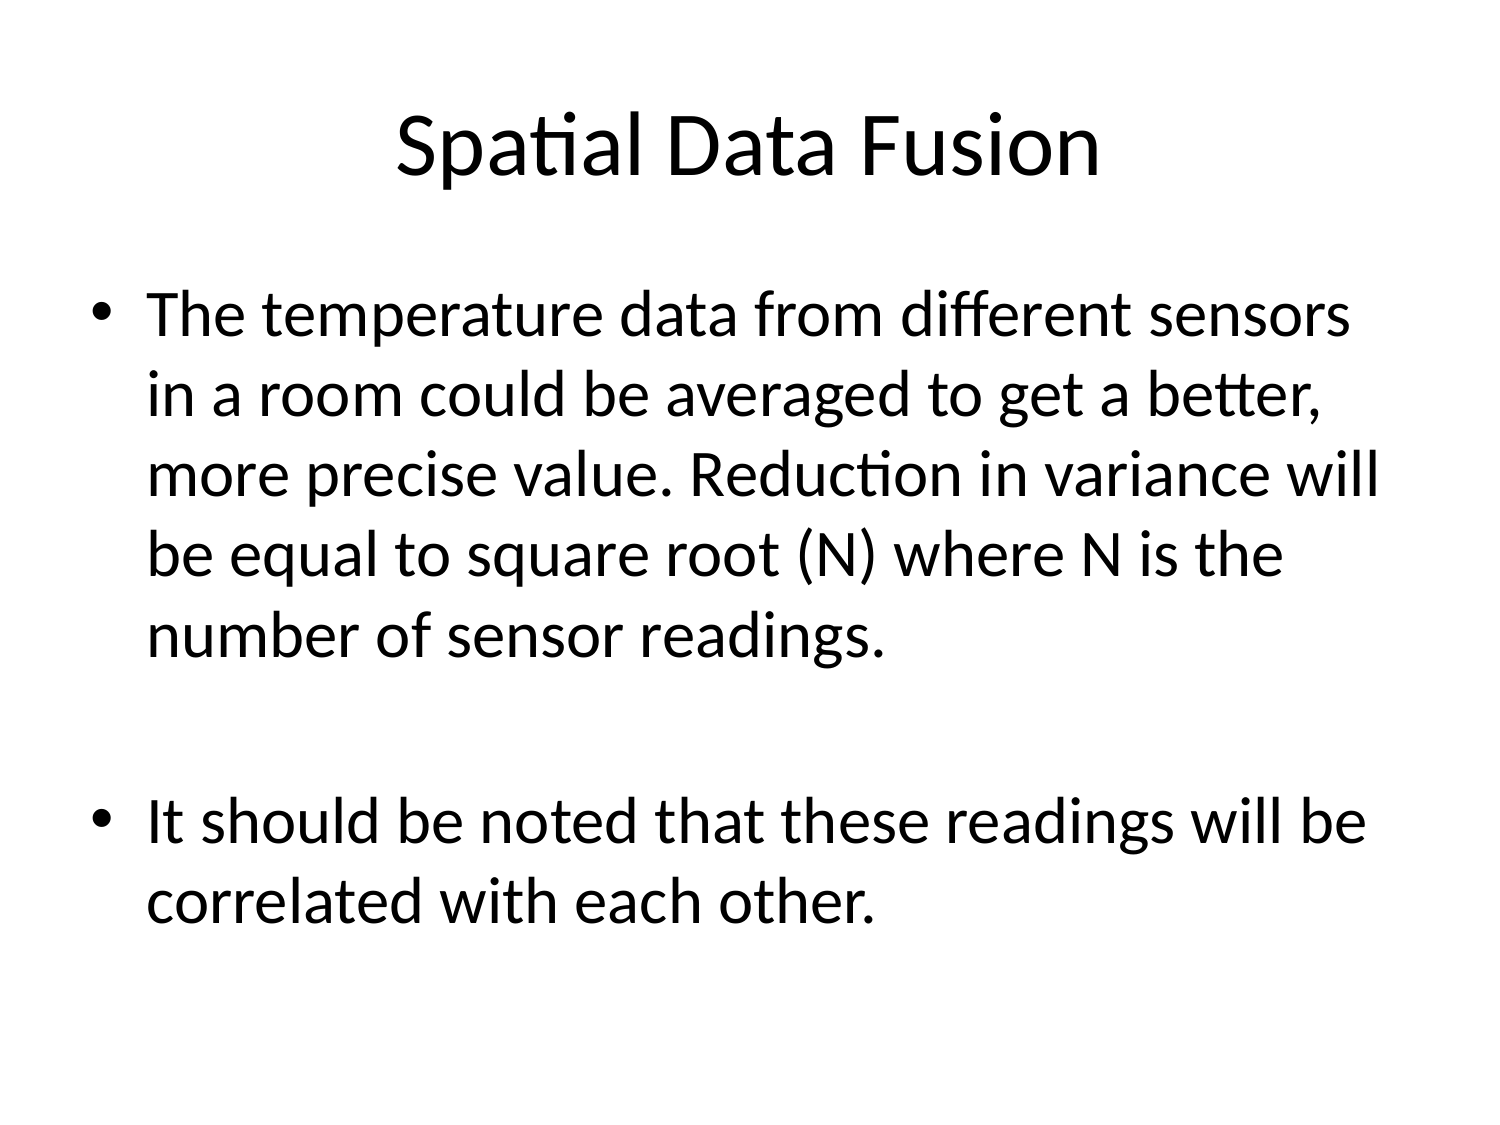

# Spatial Data Fusion
The temperature data from different sensors in a room could be averaged to get a better, more precise value. Reduction in variance will be equal to square root (N) where N is the number of sensor readings.
It should be noted that these readings will be correlated with each other.